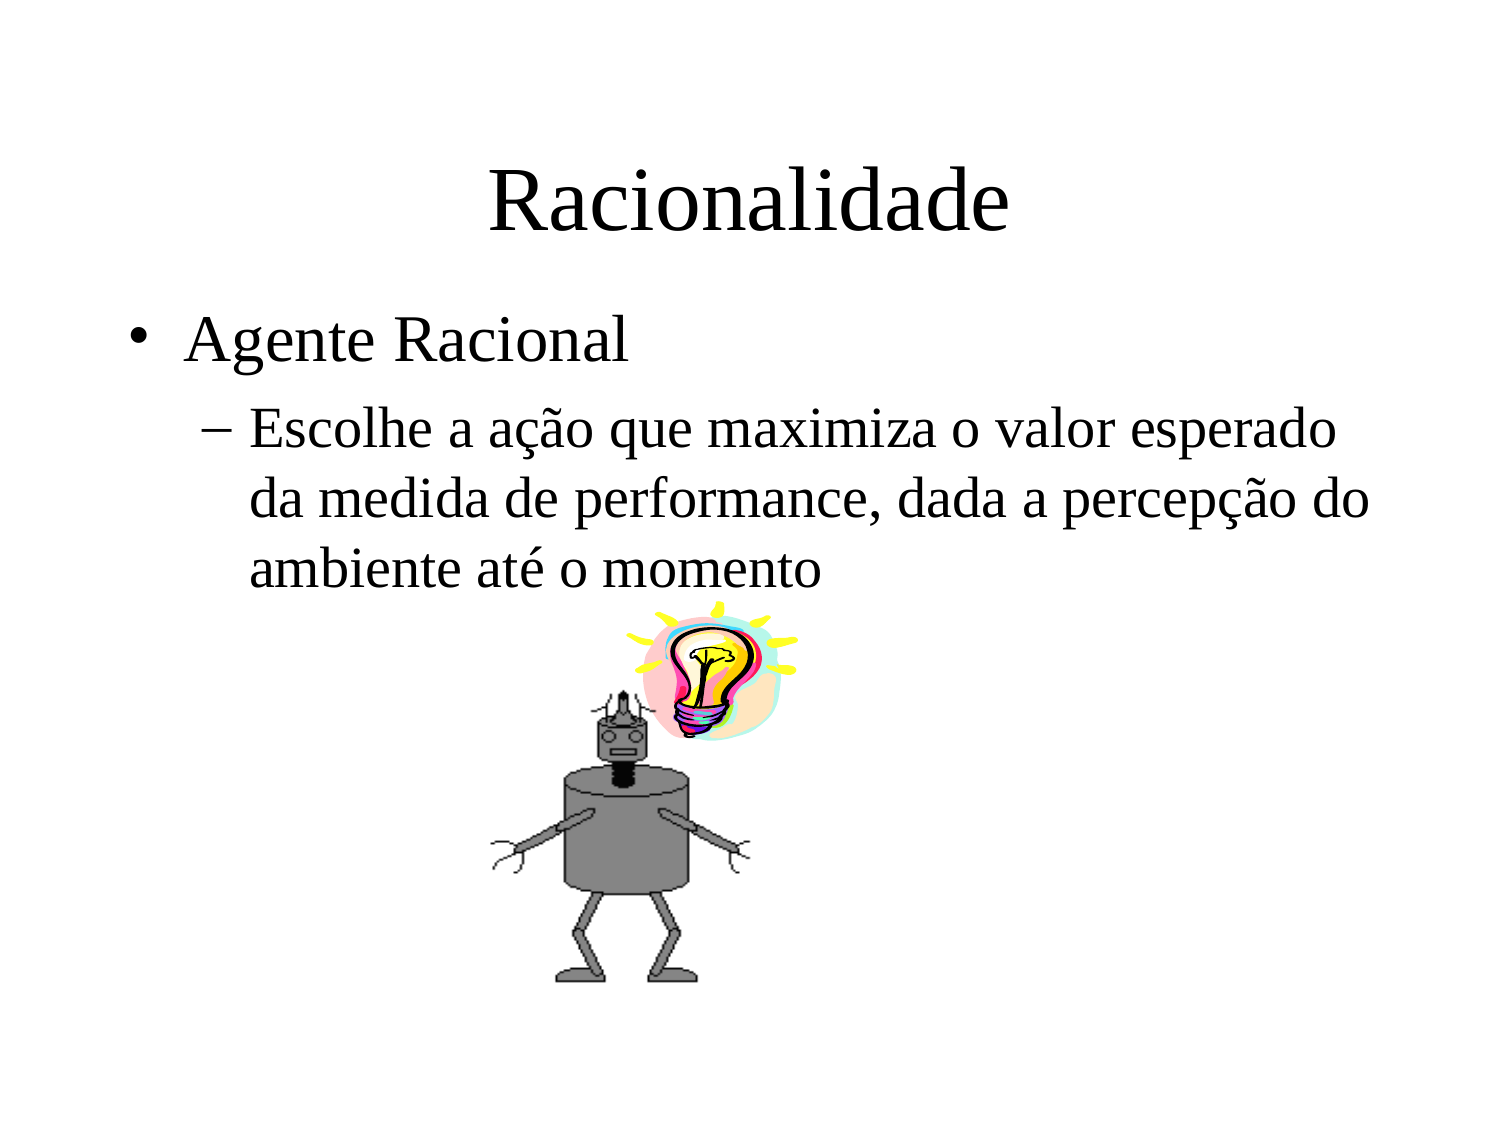

# Racionalidade
Agente Racional
Escolhe a ação que maximiza o valor esperado da medida de performance, dada a percepção do ambiente até o momento